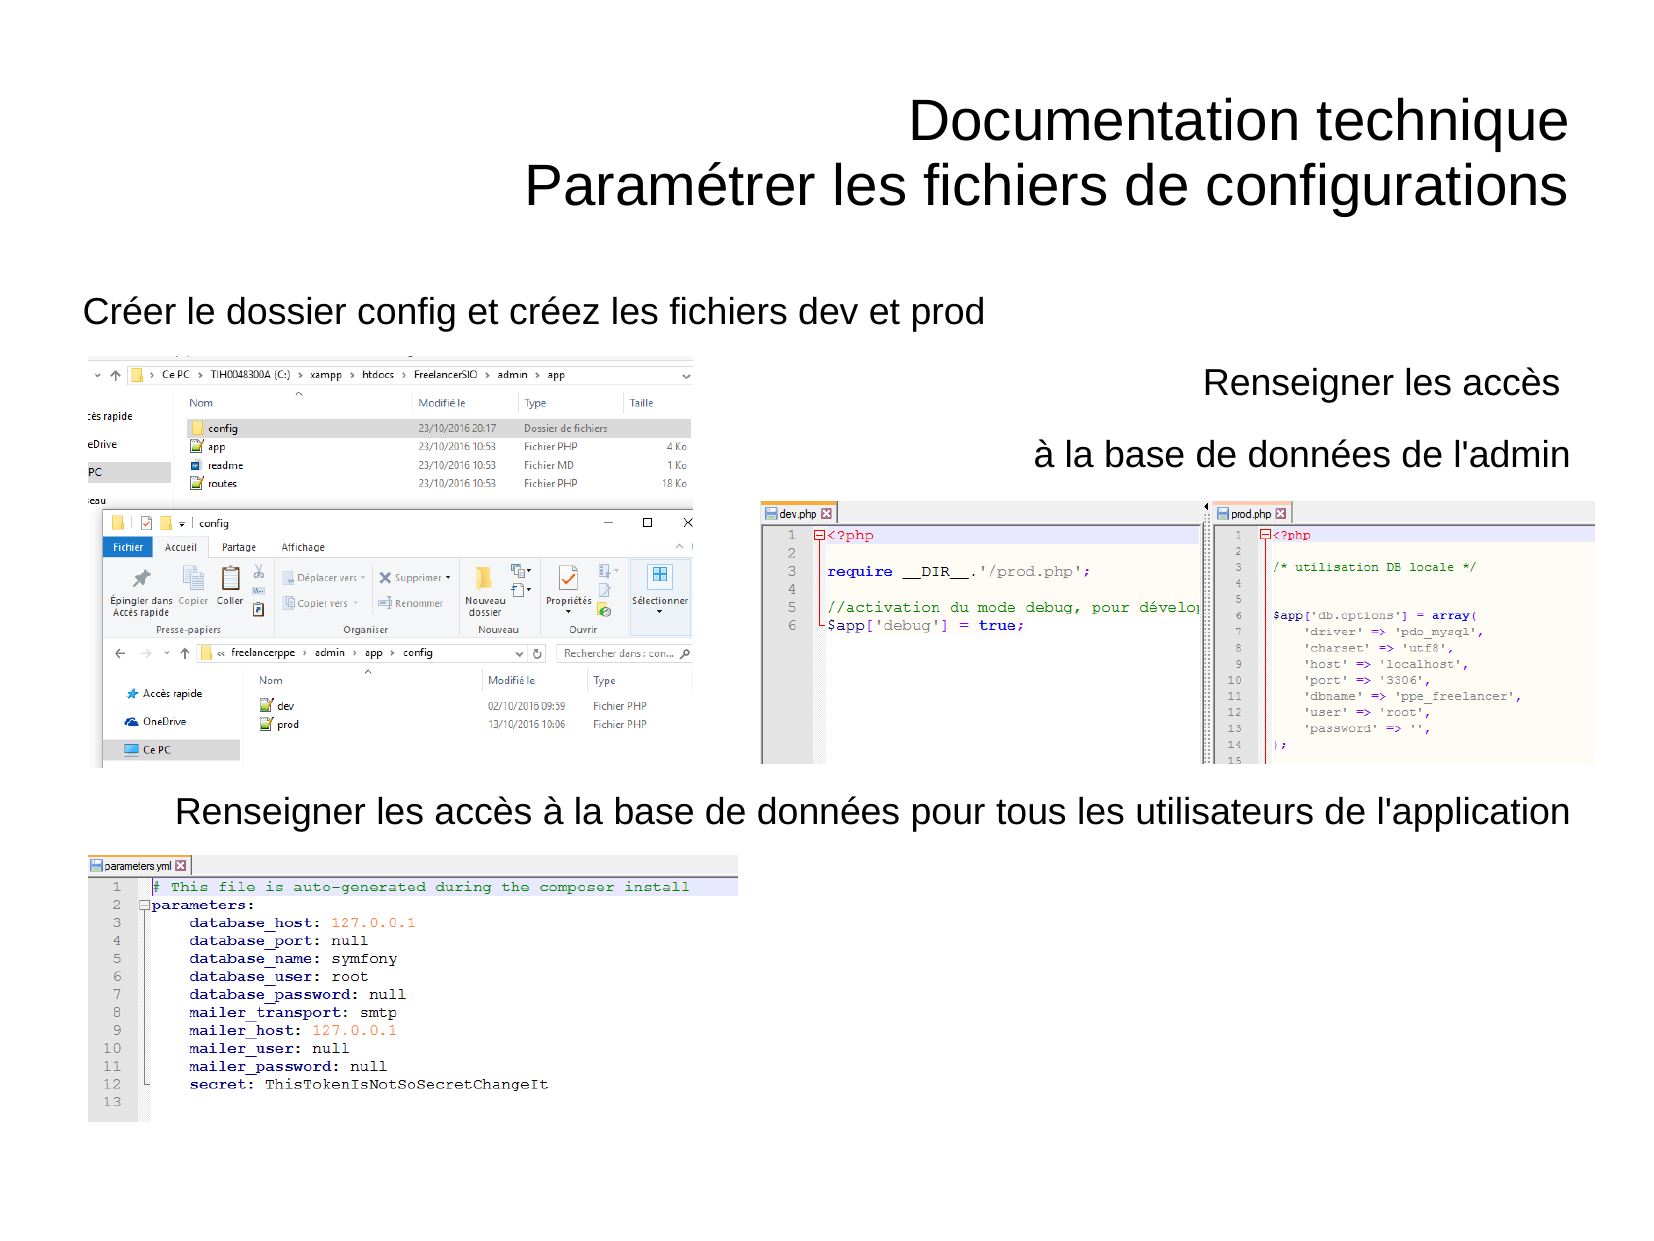

# Documentation technique Paramétrer les fichiers de configurations
Créer le dossier config et créez les fichiers dev et prod
Renseigner les accès
à la base de données de l'admin
Renseigner les accès à la base de données pour tous les utilisateurs de l'application